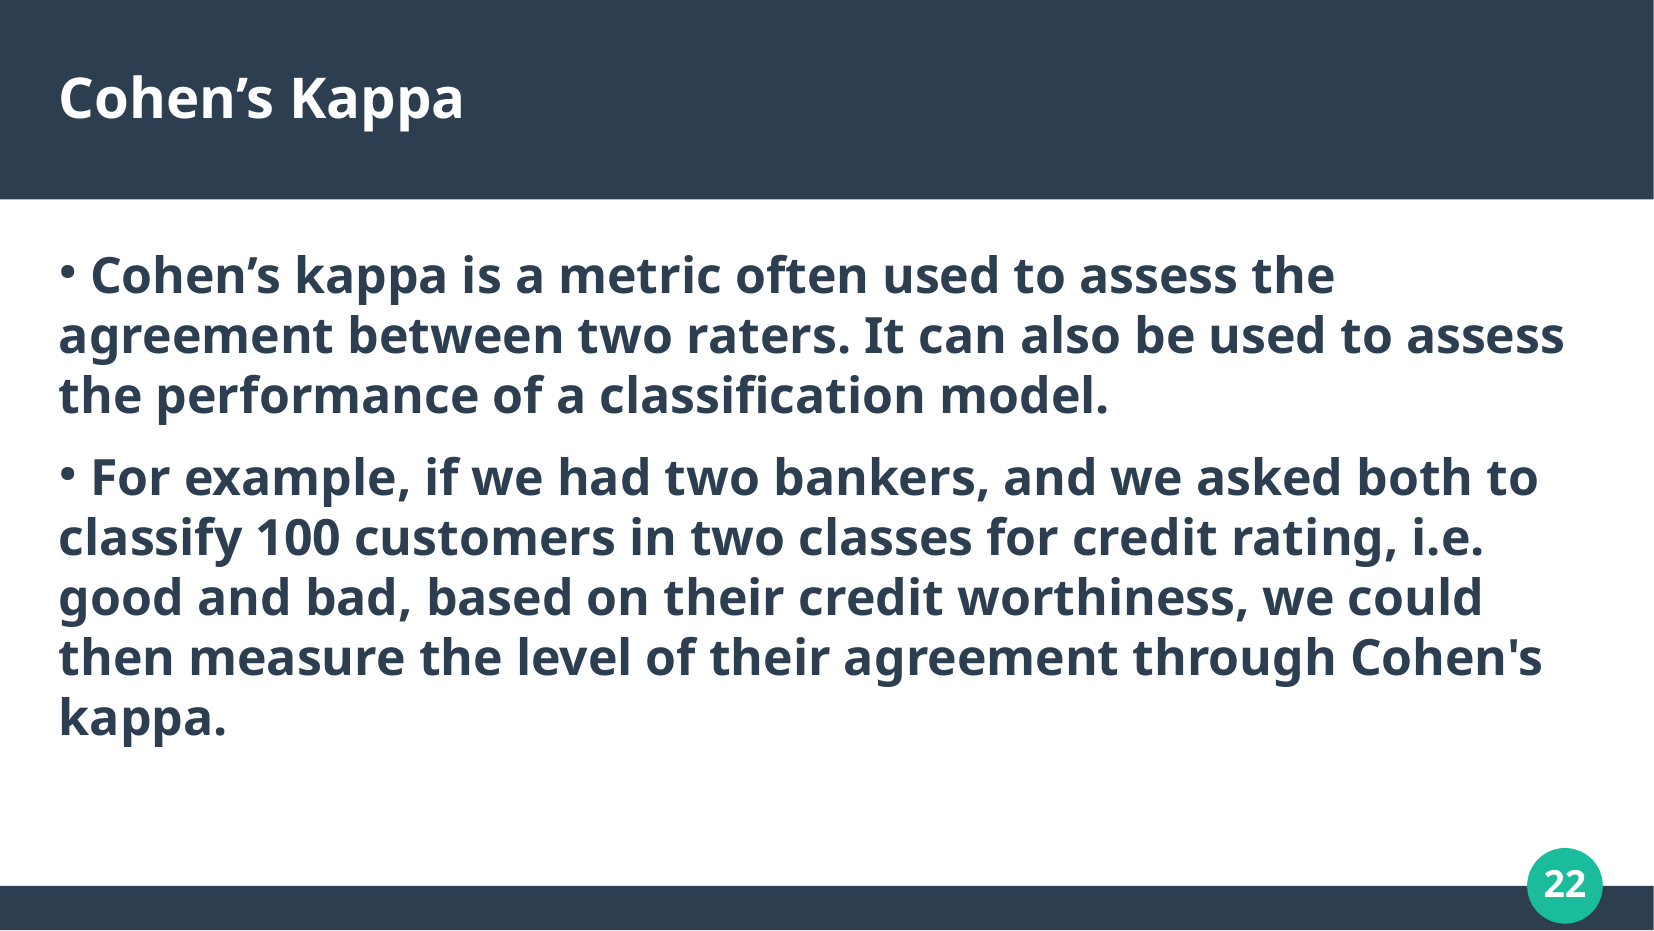

# Cohen’s Kappa
 Cohen’s kappa is a metric often used to assess the agreement between two raters. It can also be used to assess the performance of a classification model.
 For example, if we had two bankers, and we asked both to classify 100 customers in two classes for credit rating, i.e. good and bad, based on their credit worthiness, we could then measure the level of their agreement through Cohen's kappa.